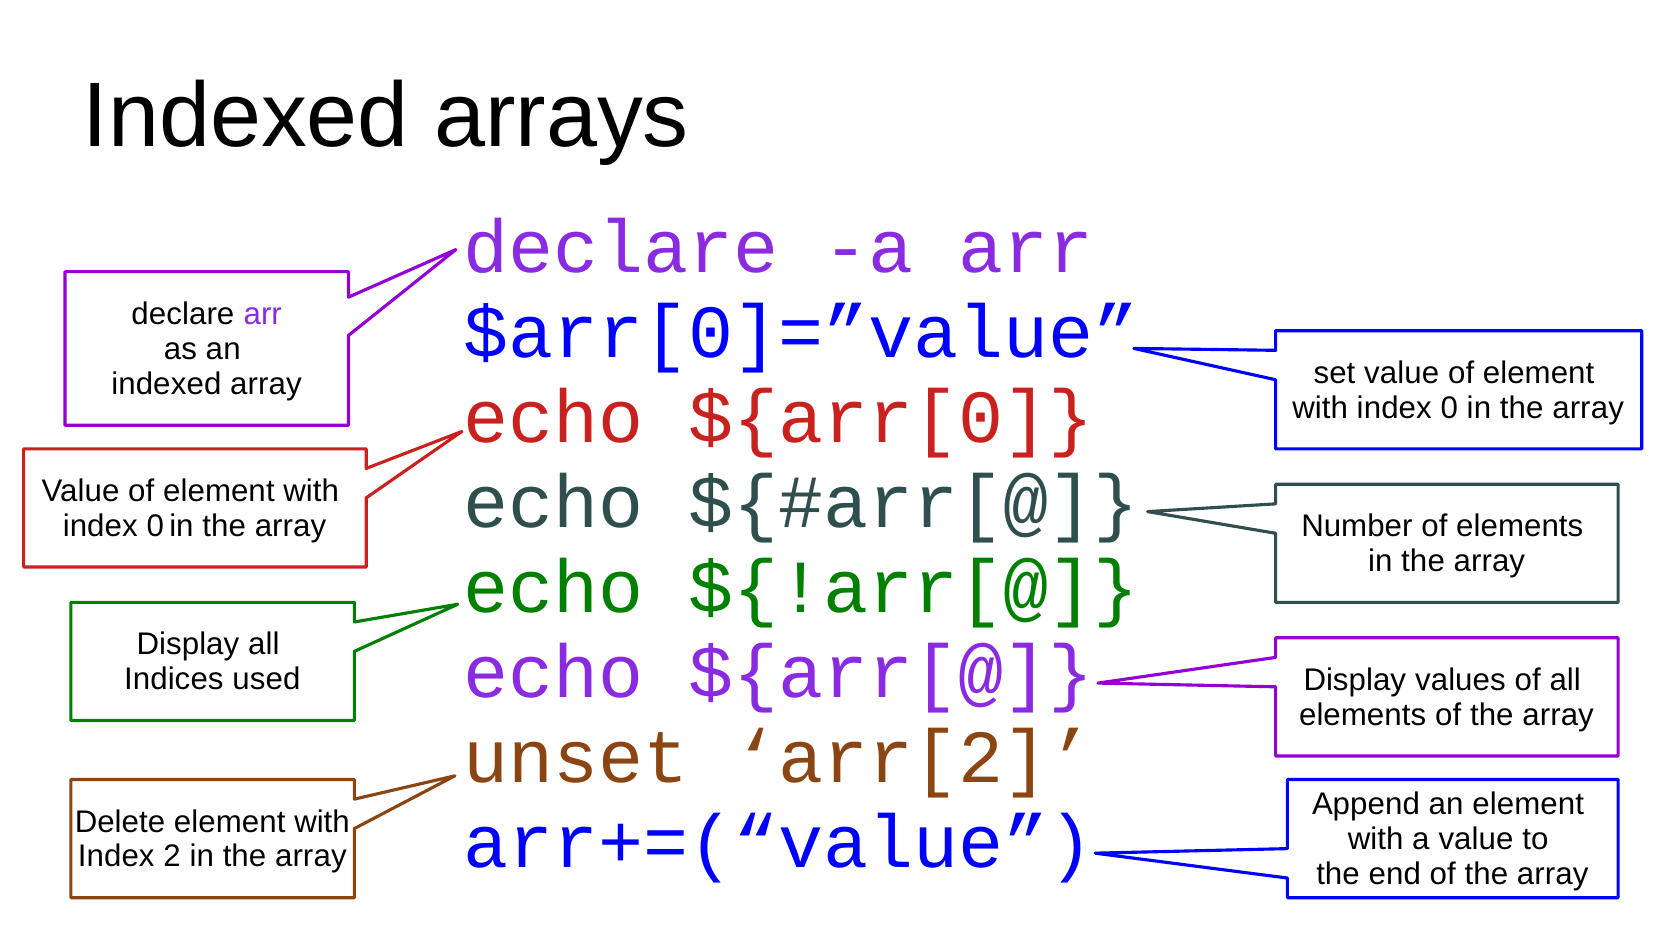

# Indexed arrays
declare -a arr
$arr[0]=”value”
echo ${arr[0]}
echo ${#arr[@]}
echo ${!arr[@]}
echo ${arr[@]}
unset ‘arr[2]’
arr+=(“value”)
declare arr
as an
indexed array
set value of element
with index 0 in the array
Value of element with
index 0 in the array
Number of elements
in the array
Display all
Indices used
Display values of all
elements of the array
Delete element with
Index 2 in the array
Append an element
with a value to
the end of the array